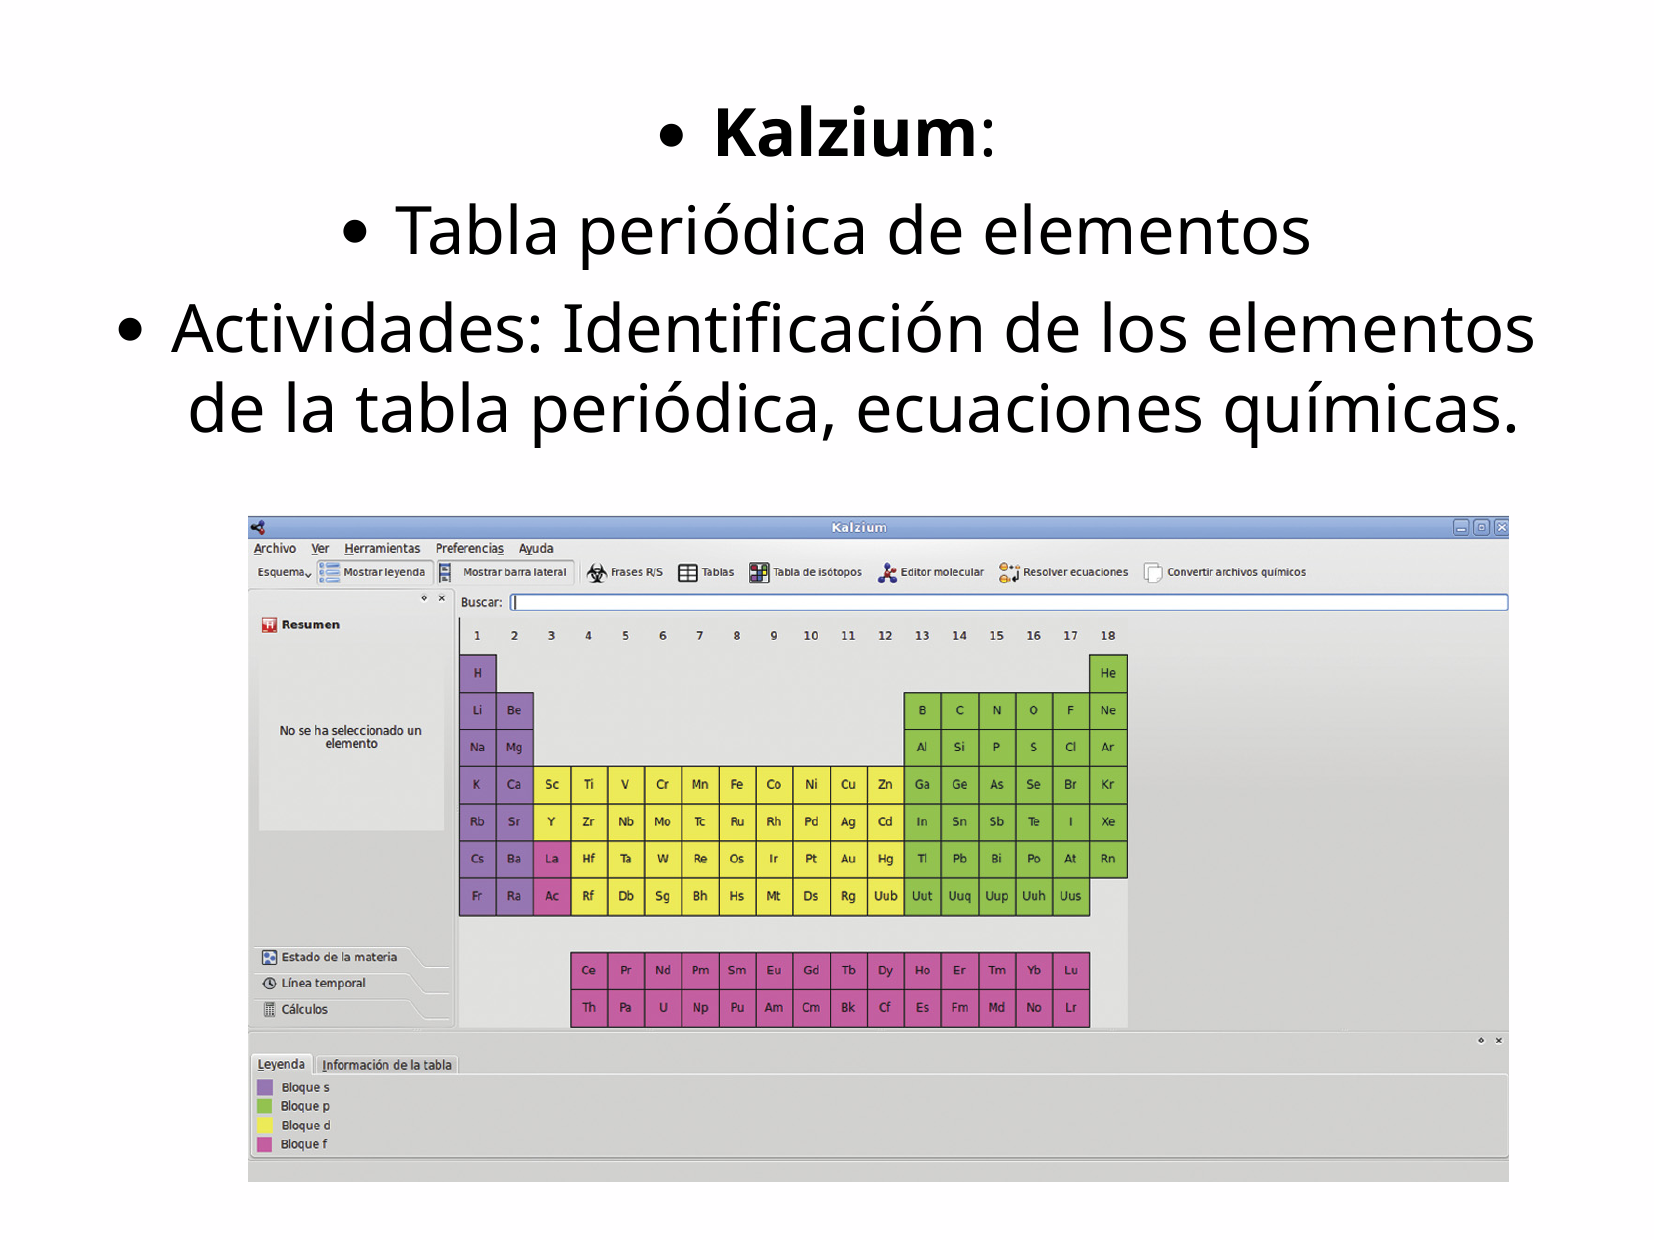

# Kalzium:
Tabla periódica de elementos
Actividades: Identificación de los elementos de la tabla periódica, ecuaciones químicas.